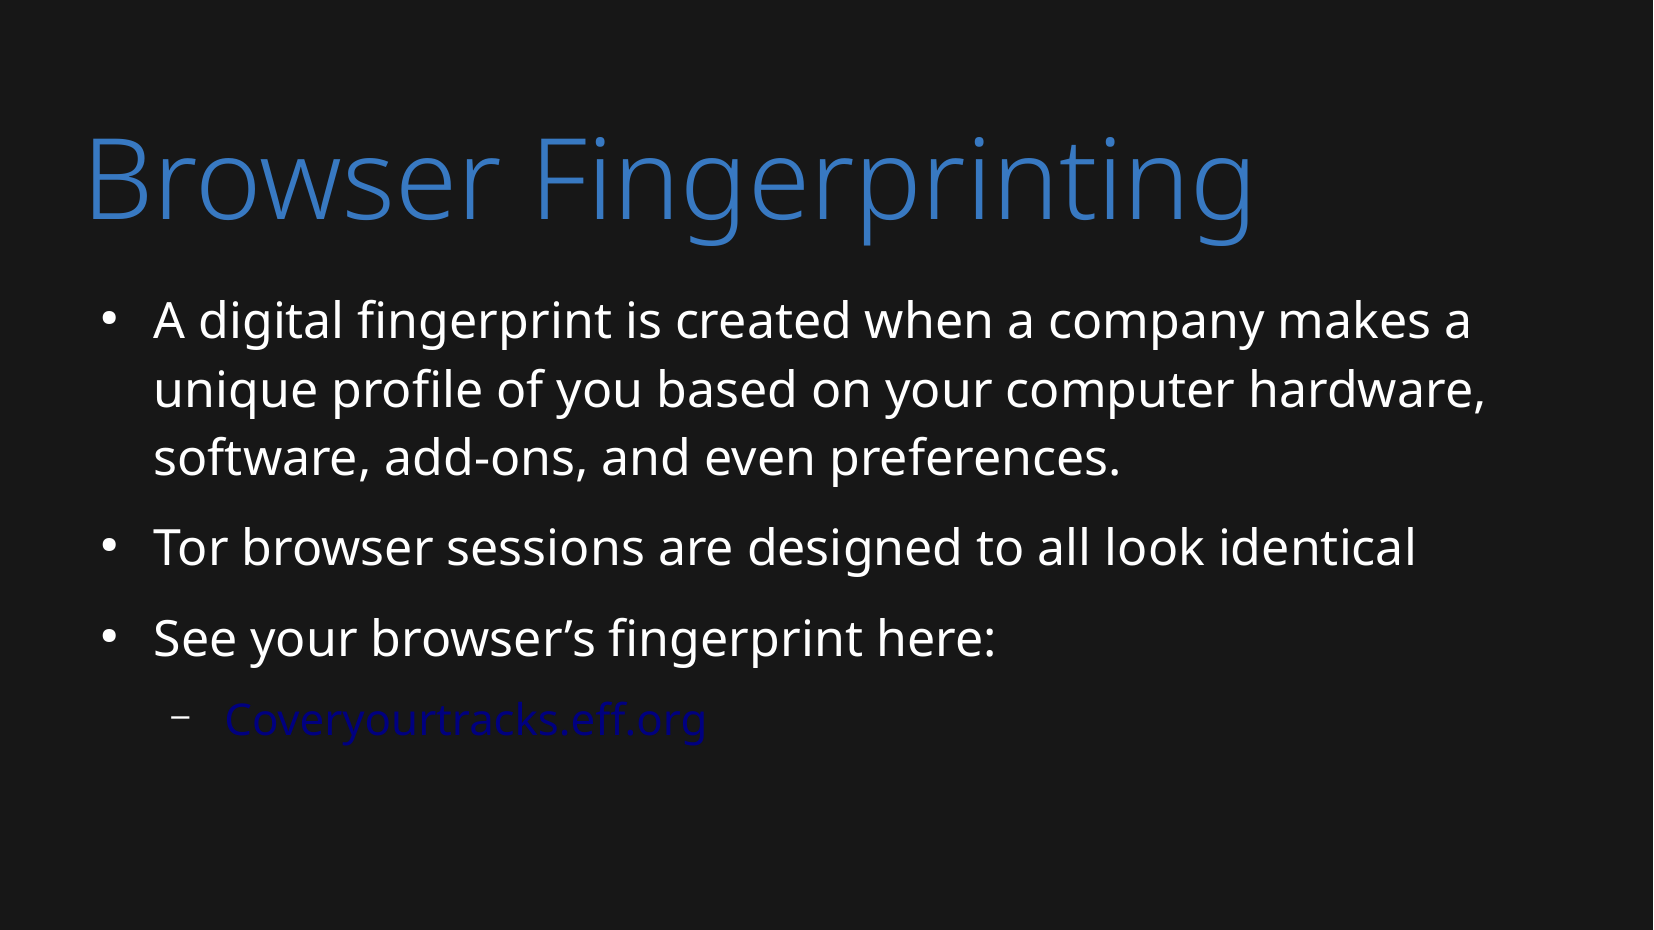

# Browser Fingerprinting
A digital fingerprint is created when a company makes a unique profile of you based on your computer hardware, software, add-ons, and even preferences.
Tor browser sessions are designed to all look identical
See your browser’s fingerprint here:
Coveryourtracks.eff.org